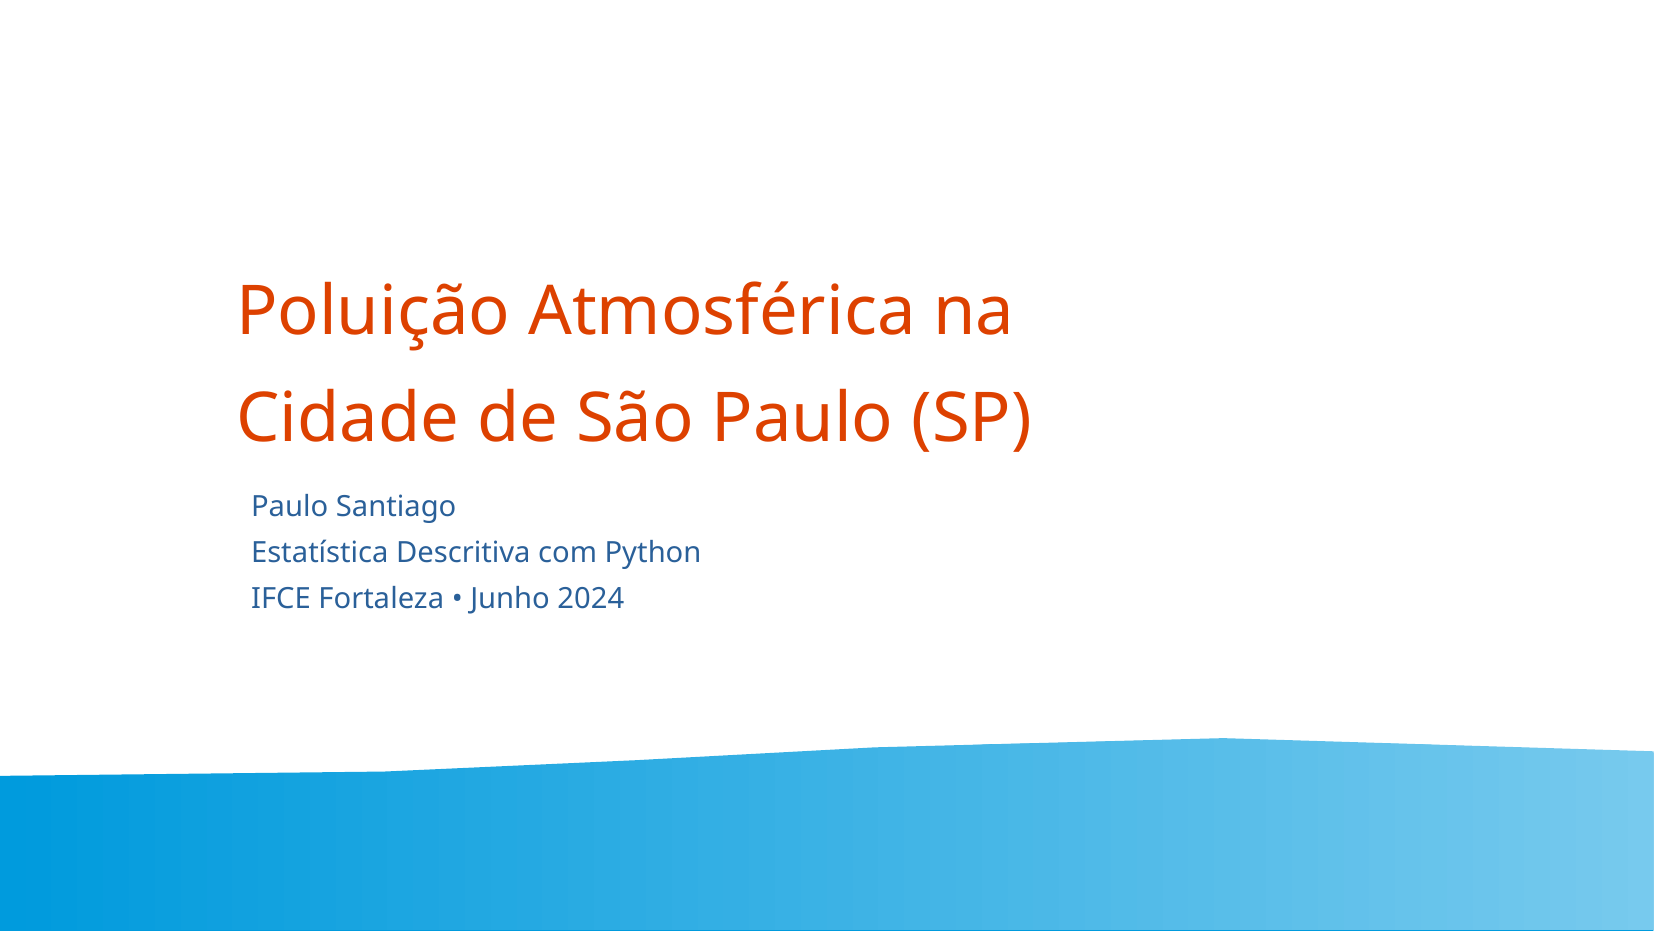

# Poluição Atmosférica na Cidade de São Paulo (SP)
Paulo Santiago
Estatística Descritiva com Python
IFCE Fortaleza • Junho 2024